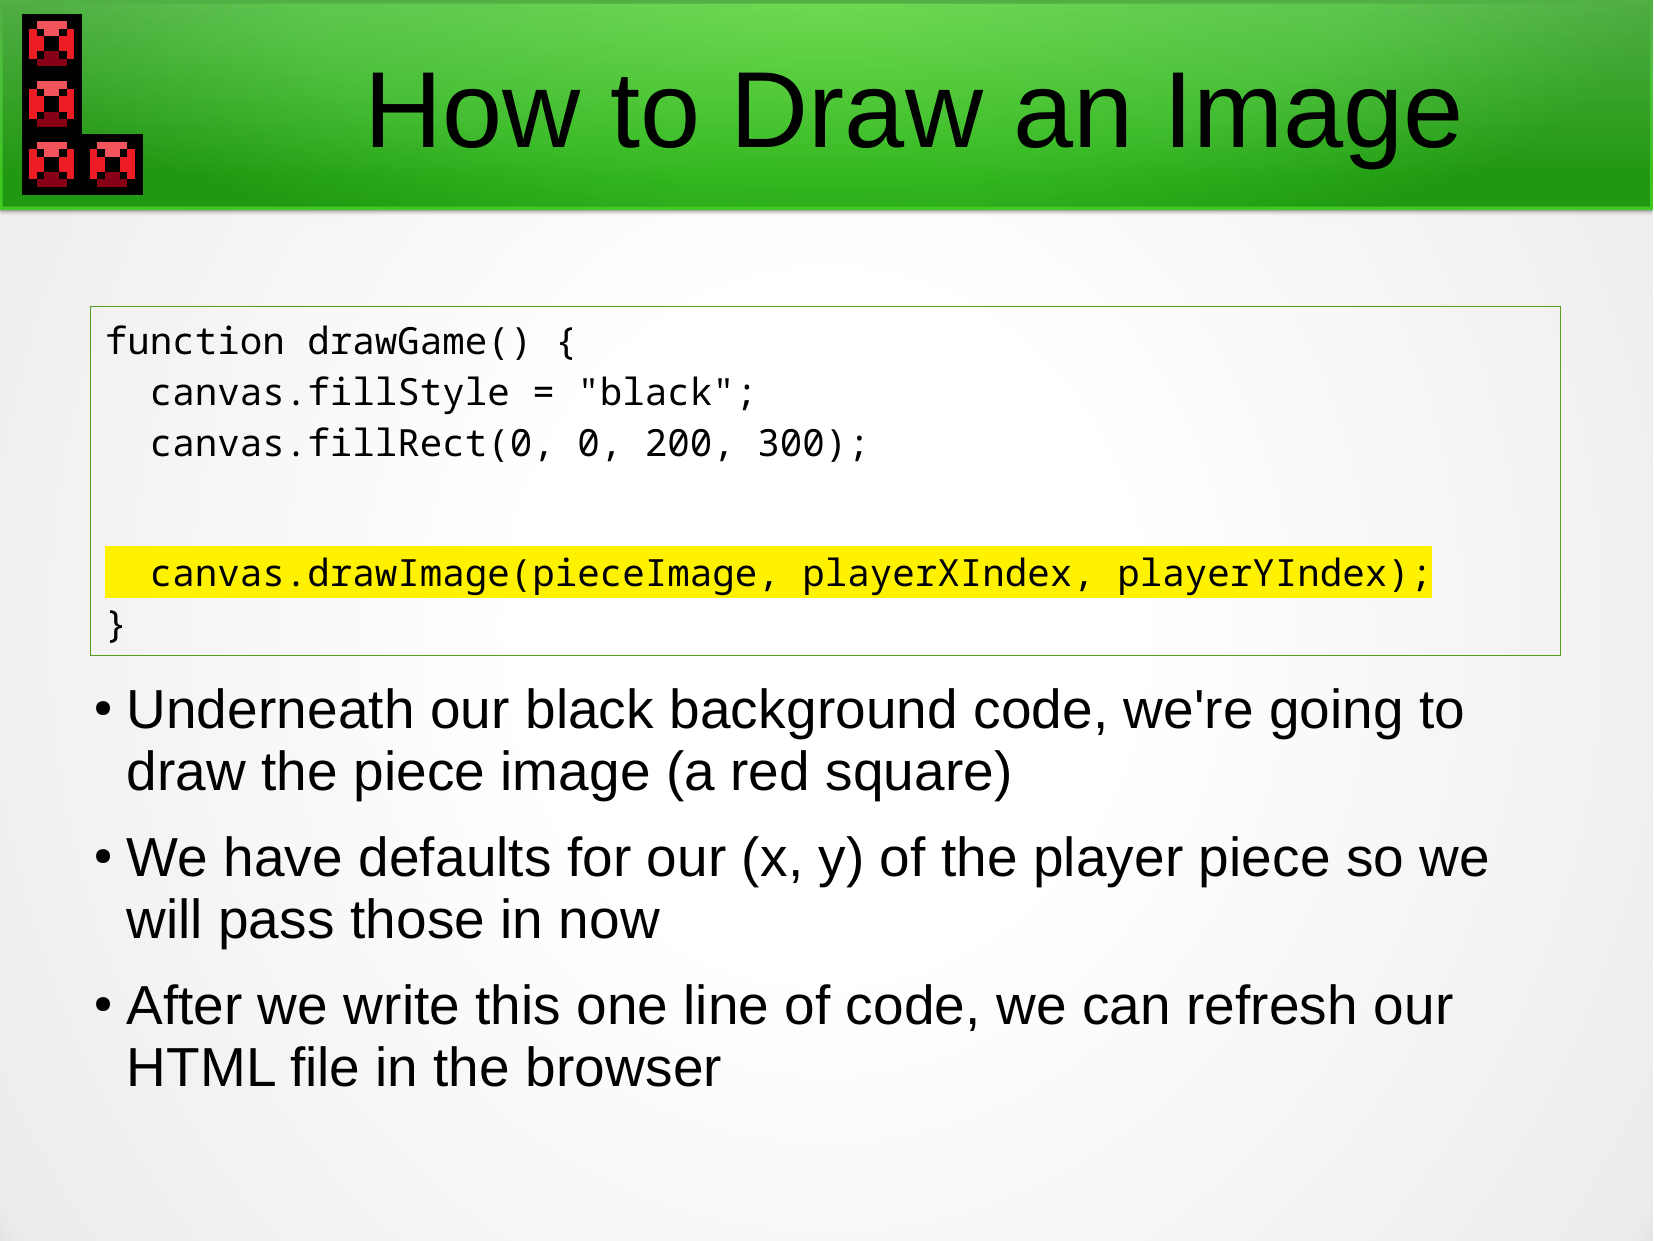

# How to Draw an Image
function drawGame() {
 canvas.fillStyle = "black";
 canvas.fillRect(0, 0, 200, 300);
 canvas.drawImage(pieceImage, playerXIndex, playerYIndex);
}
Underneath our black background code, we're going to draw the piece image (a red square)
We have defaults for our (x, y) of the player piece so we will pass those in now
After we write this one line of code, we can refresh our HTML file in the browser